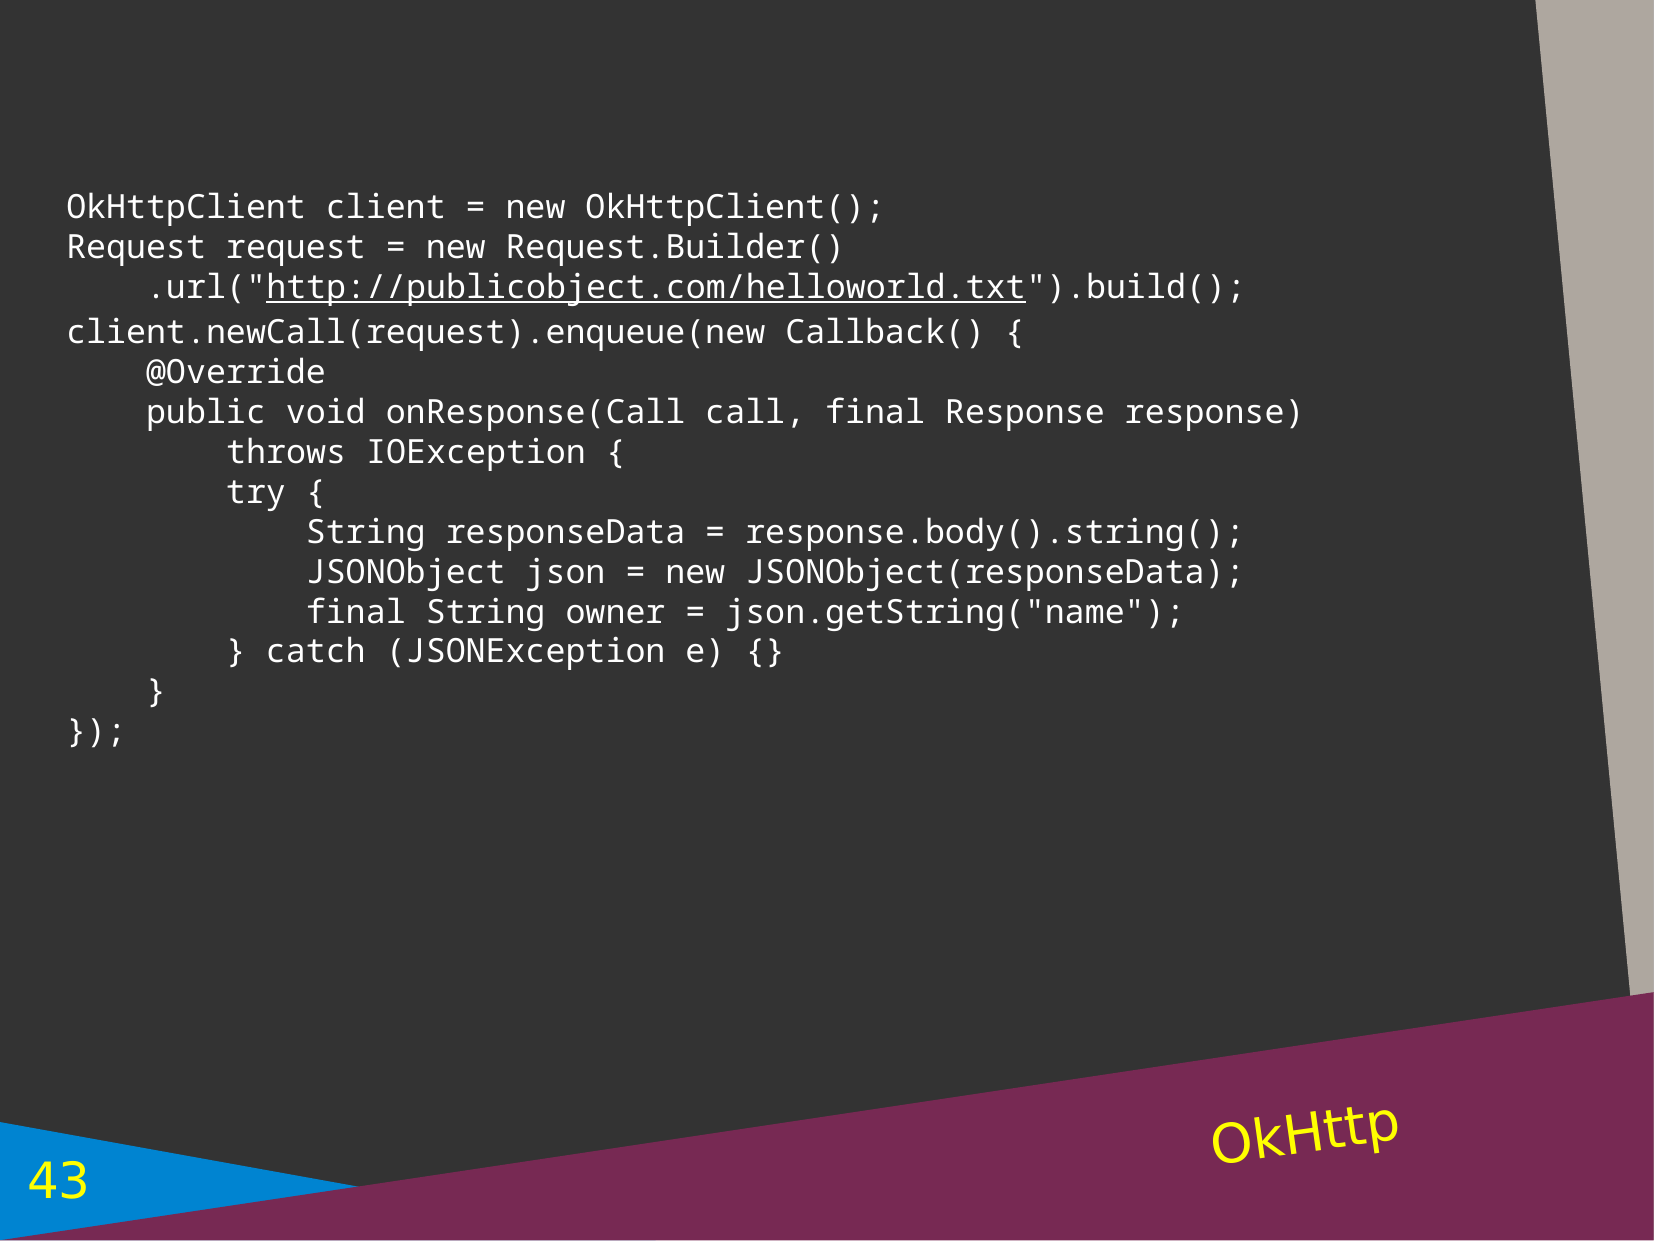

OkHttpClient client = new OkHttpClient();
Request request = new Request.Builder()
 .url("http://publicobject.com/helloworld.txt").build();
client.newCall(request).enqueue(new Callback() {
 @Override
 public void onResponse(Call call, final Response response)
 throws IOException {
 try {
 String responseData = response.body().string();
 JSONObject json = new JSONObject(responseData);
 final String owner = json.getString("name");
 } catch (JSONException e) {}
 }
});
# OkHttp
43